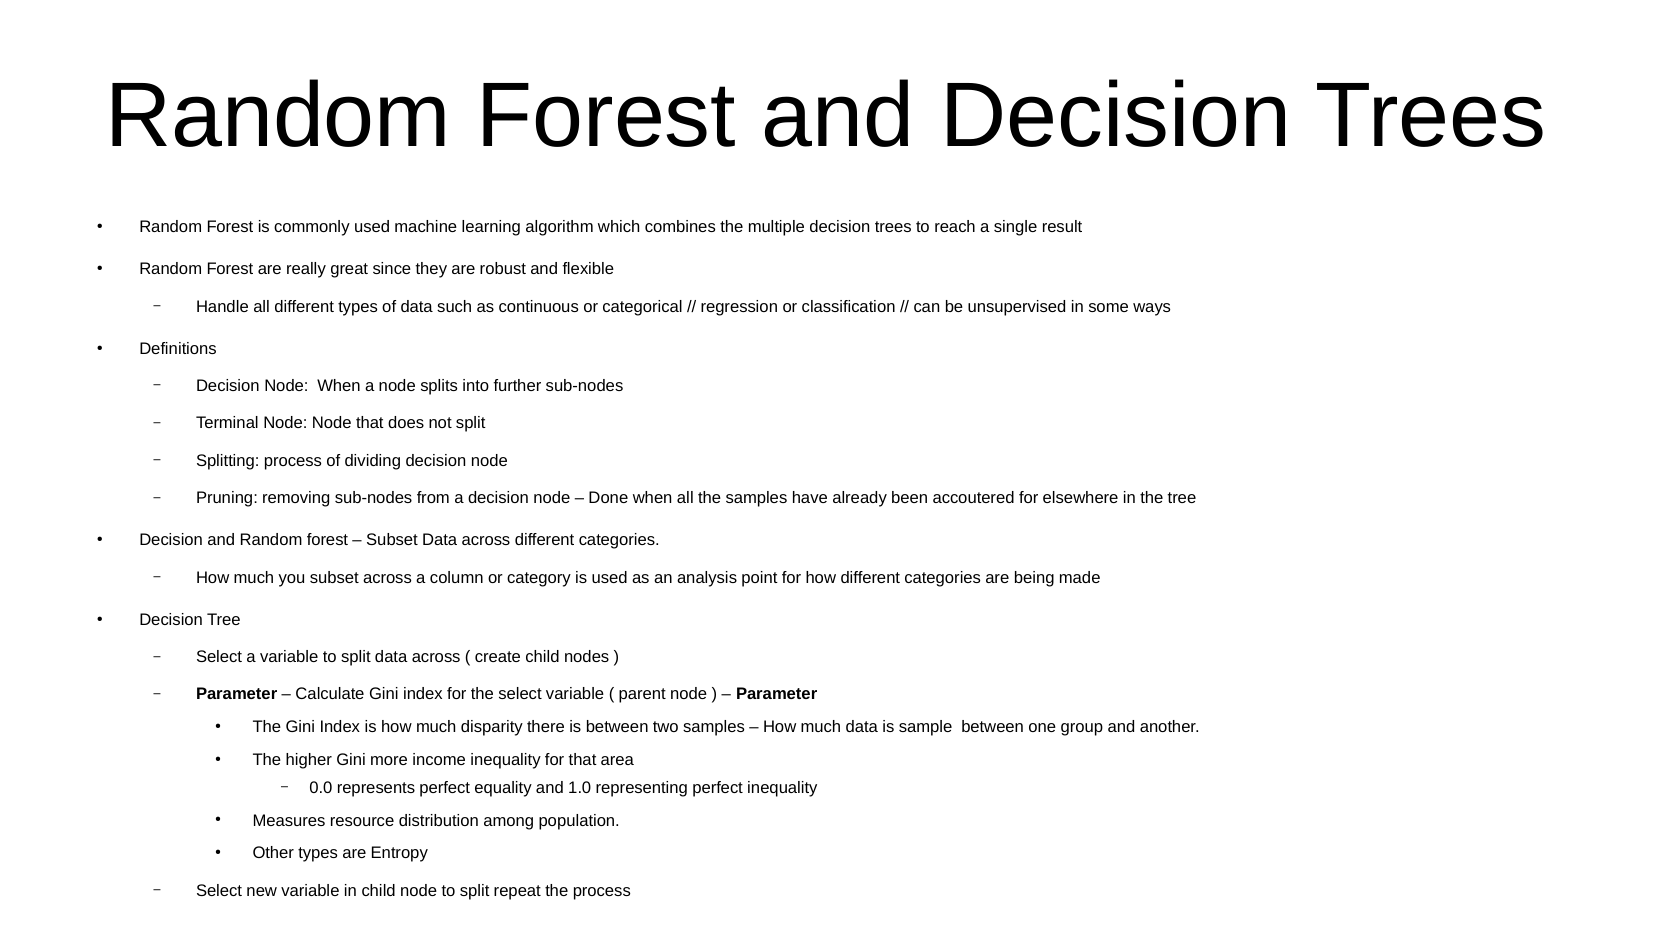

# Random Forest and Decision Trees
Random Forest is commonly used machine learning algorithm which combines the multiple decision trees to reach a single result
Random Forest are really great since they are robust and flexible
Handle all different types of data such as continuous or categorical // regression or classification // can be unsupervised in some ways
Definitions
Decision Node: When a node splits into further sub-nodes
Terminal Node: Node that does not split
Splitting: process of dividing decision node
Pruning: removing sub-nodes from a decision node – Done when all the samples have already been accoutered for elsewhere in the tree
Decision and Random forest – Subset Data across different categories.
How much you subset across a column or category is used as an analysis point for how different categories are being made
Decision Tree
Select a variable to split data across ( create child nodes )
Parameter – Calculate Gini index for the select variable ( parent node ) – Parameter
The Gini Index is how much disparity there is between two samples – How much data is sample between one group and another.
The higher Gini more income inequality for that area
0.0 represents perfect equality and 1.0 representing perfect inequality
Measures resource distribution among population.
Other types are Entropy
Select new variable in child node to split repeat the process